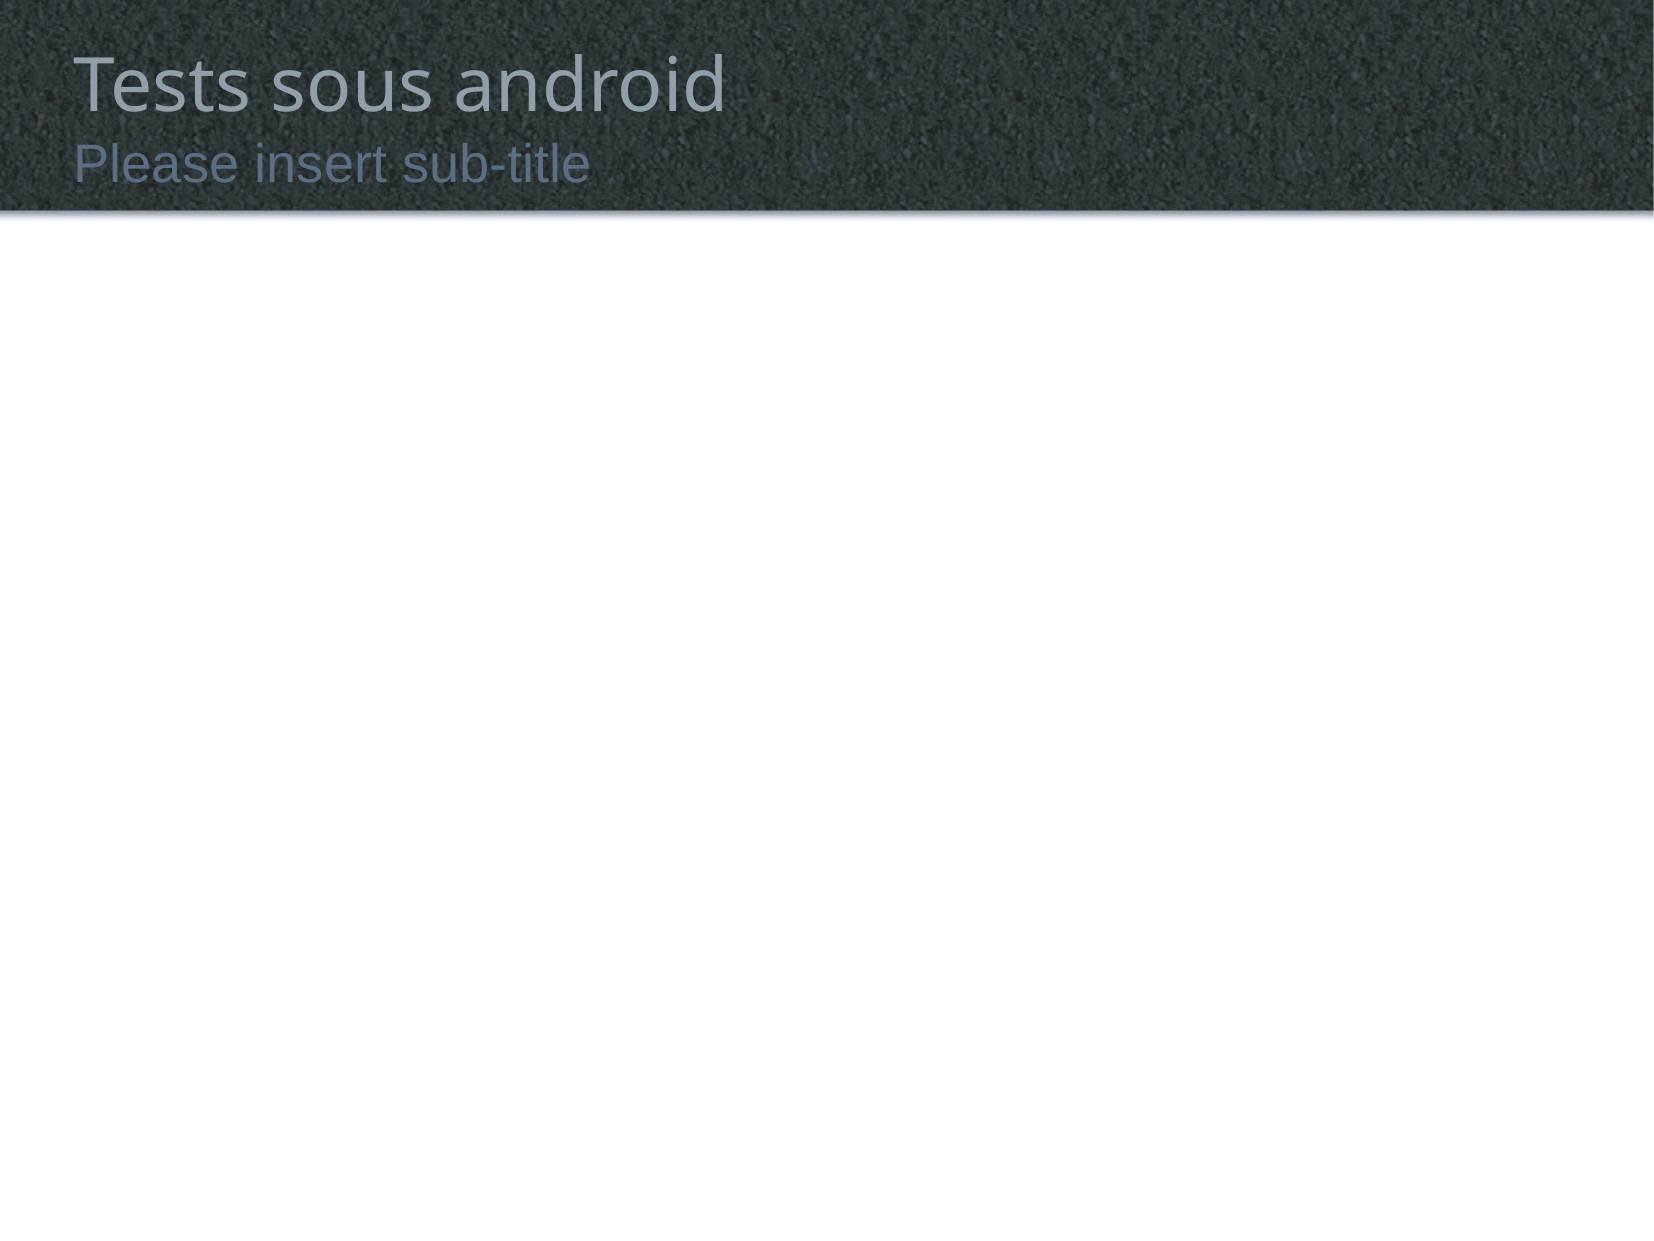

Tests sous android
Please insert sub-title
#